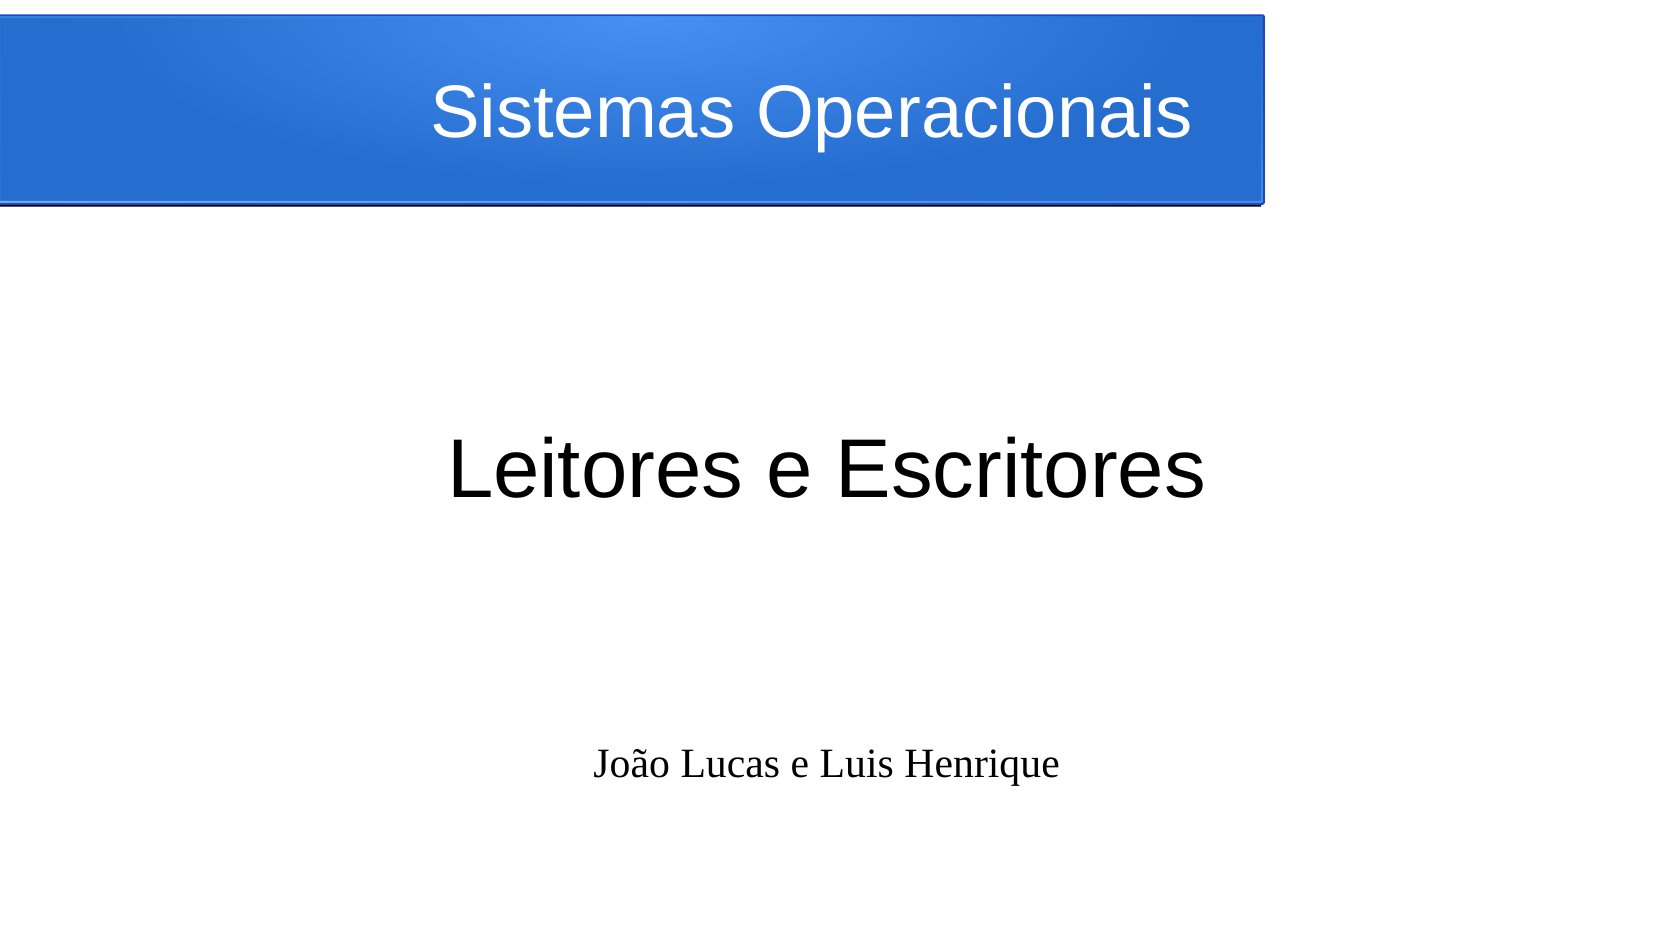

# Sistemas Operacionais
Leitores e Escritores
João Lucas e Luis Henrique